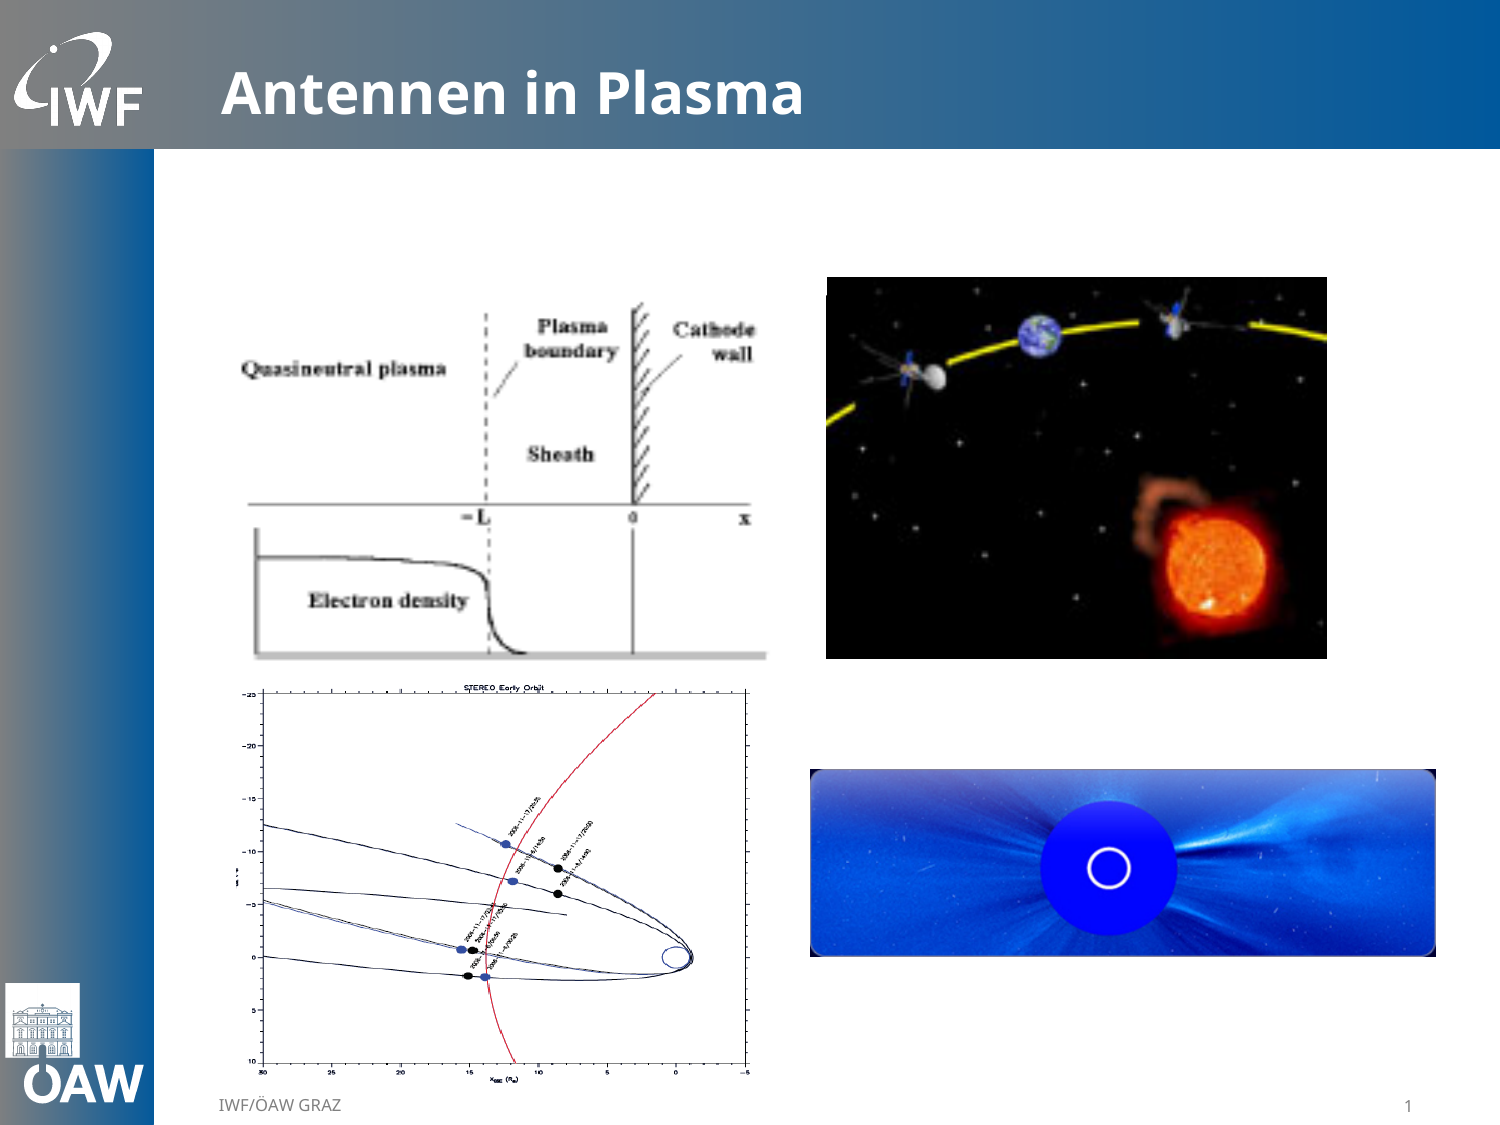

# Antennen in Plasma
IWF/ÖAW GRAZ
1